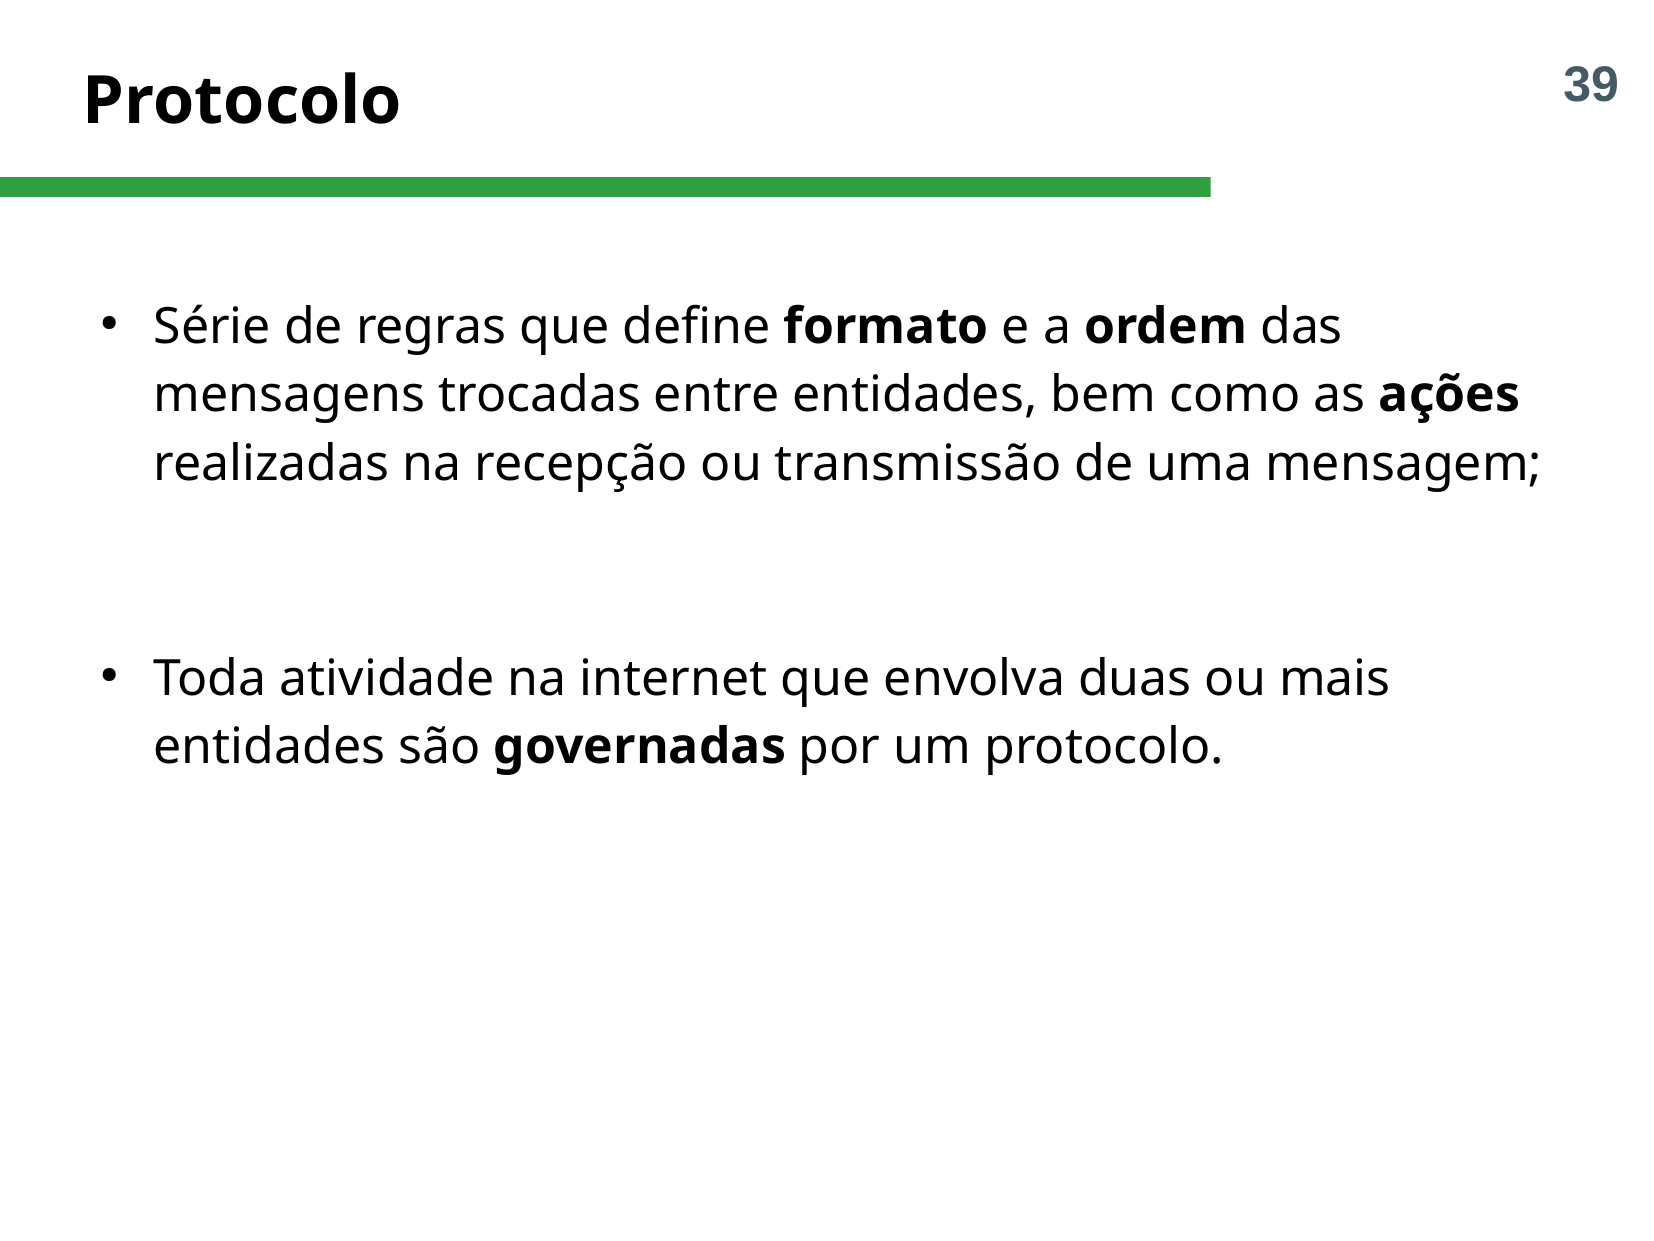

Protocolo
# Série de regras que define formato e a ordem das mensagens trocadas entre entidades, bem como as ações realizadas na recepção ou transmissão de uma mensagem;
Toda atividade na internet que envolva duas ou mais entidades são governadas por um protocolo.